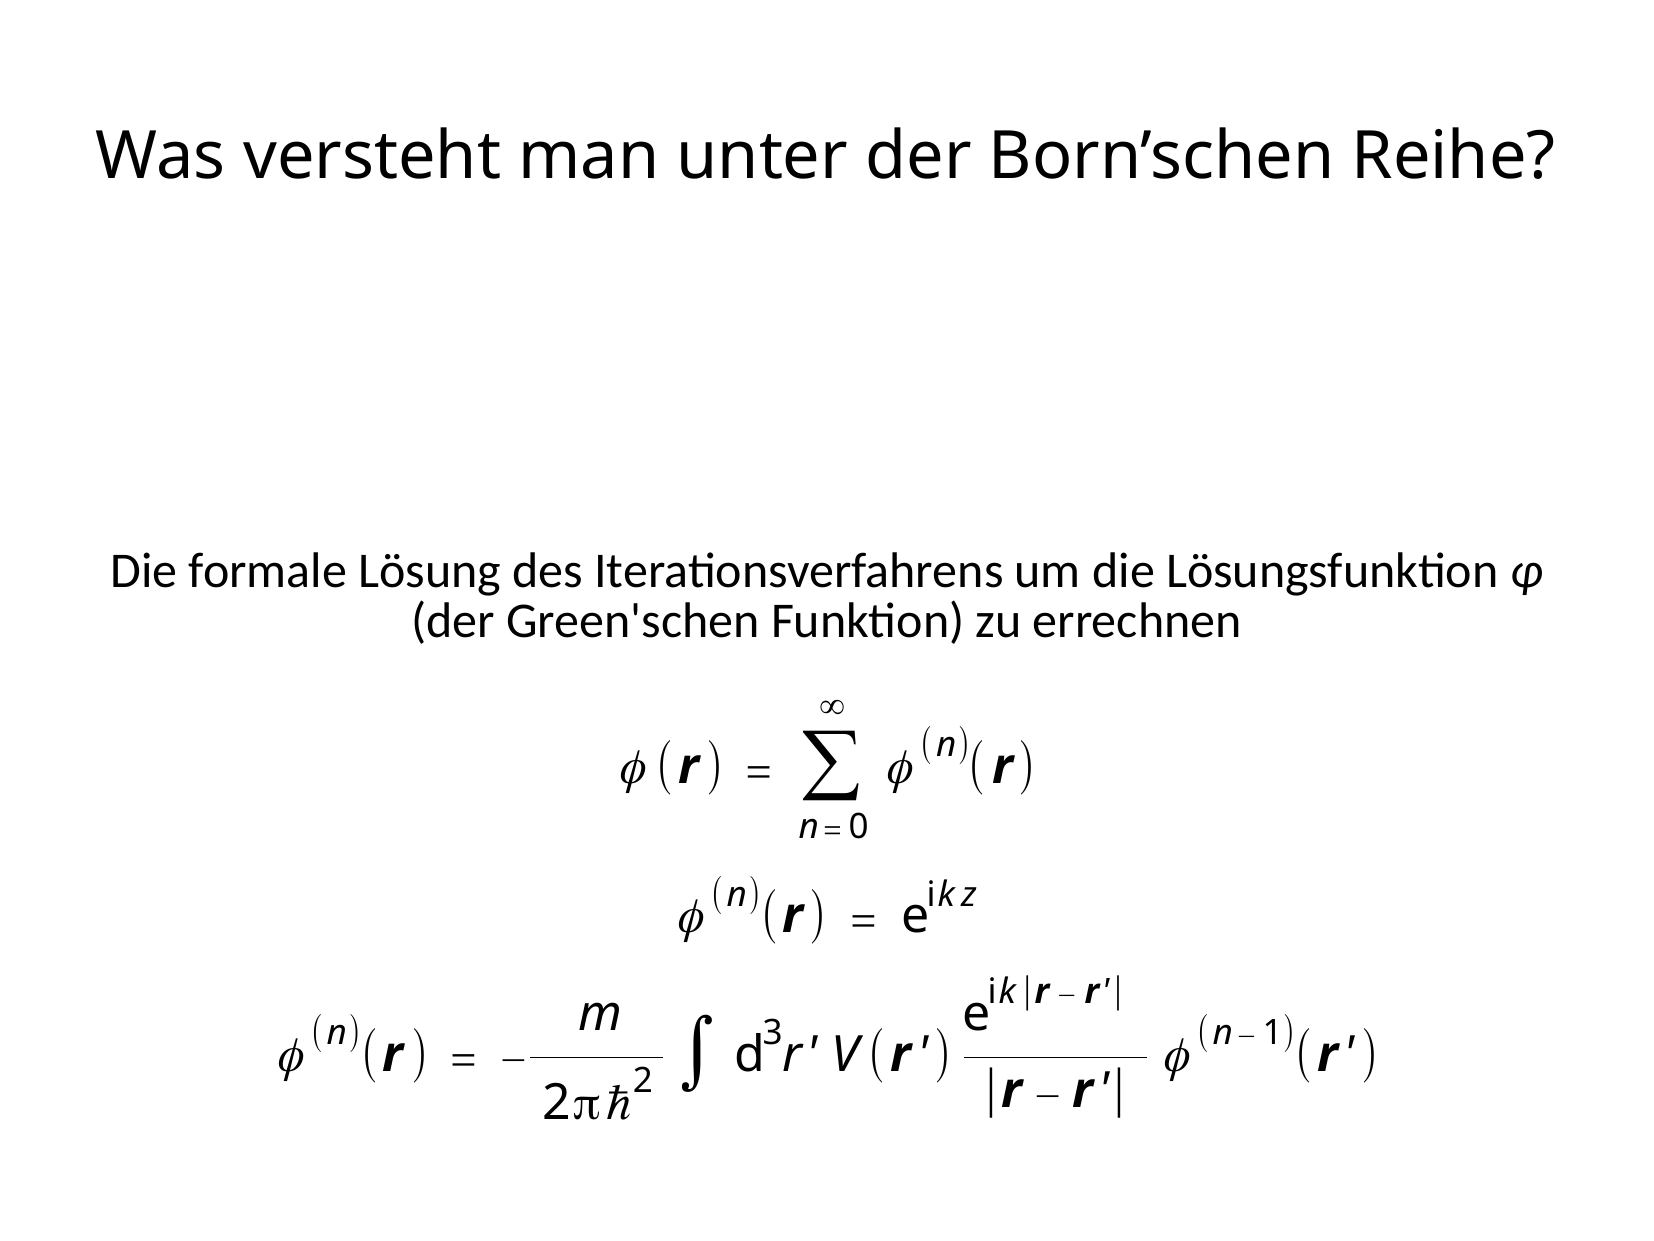

# Was versteht man unter der Born’schen Reihe?
Die formale Lösung des Iterationsverfahrens um die Lösungsfunktion φ (der Green'schen Funktion) zu errechnen